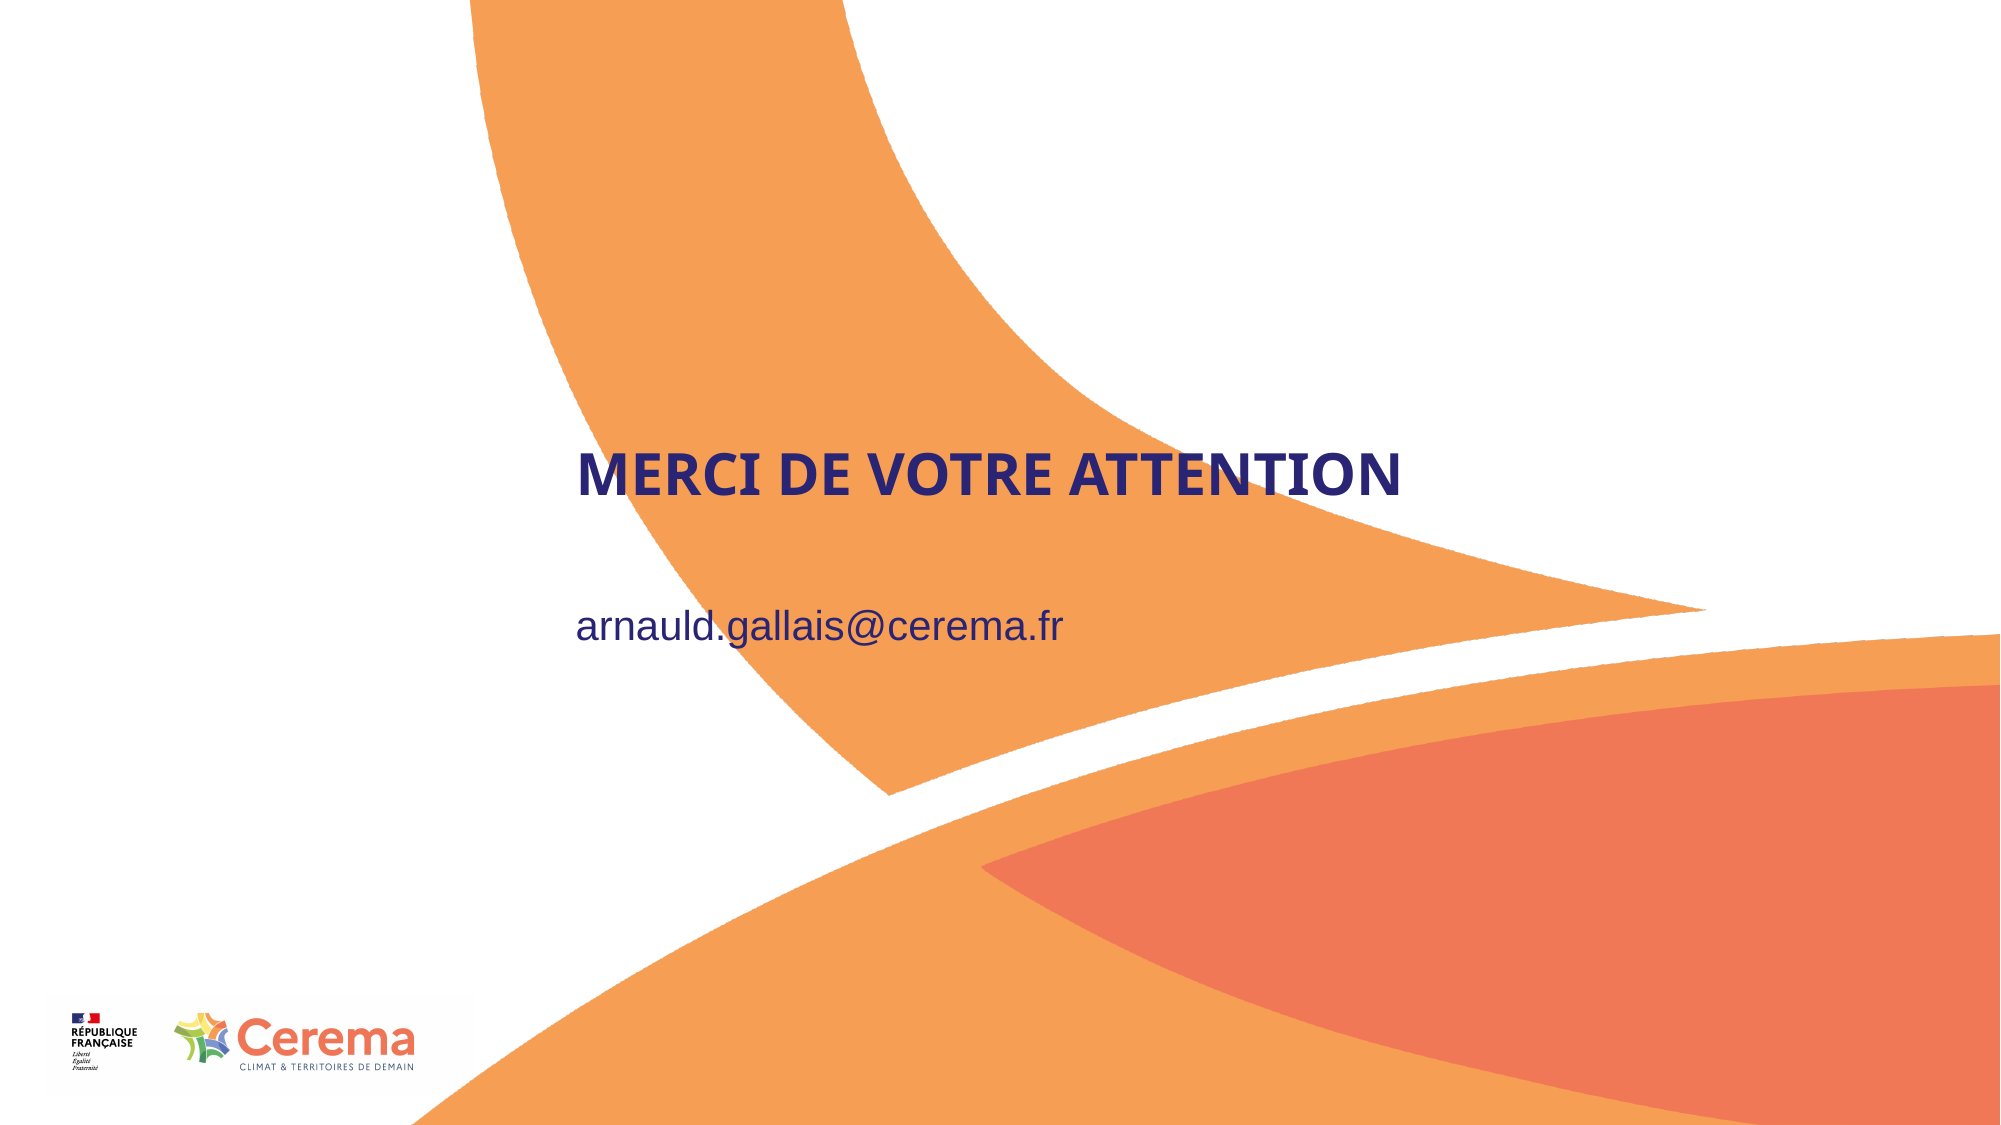

# MERCI DE VOTRE ATTENTION
arnauld.gallais@cerema.fr
GT CNIG DDU n°2024-4 du 20 mars 2025